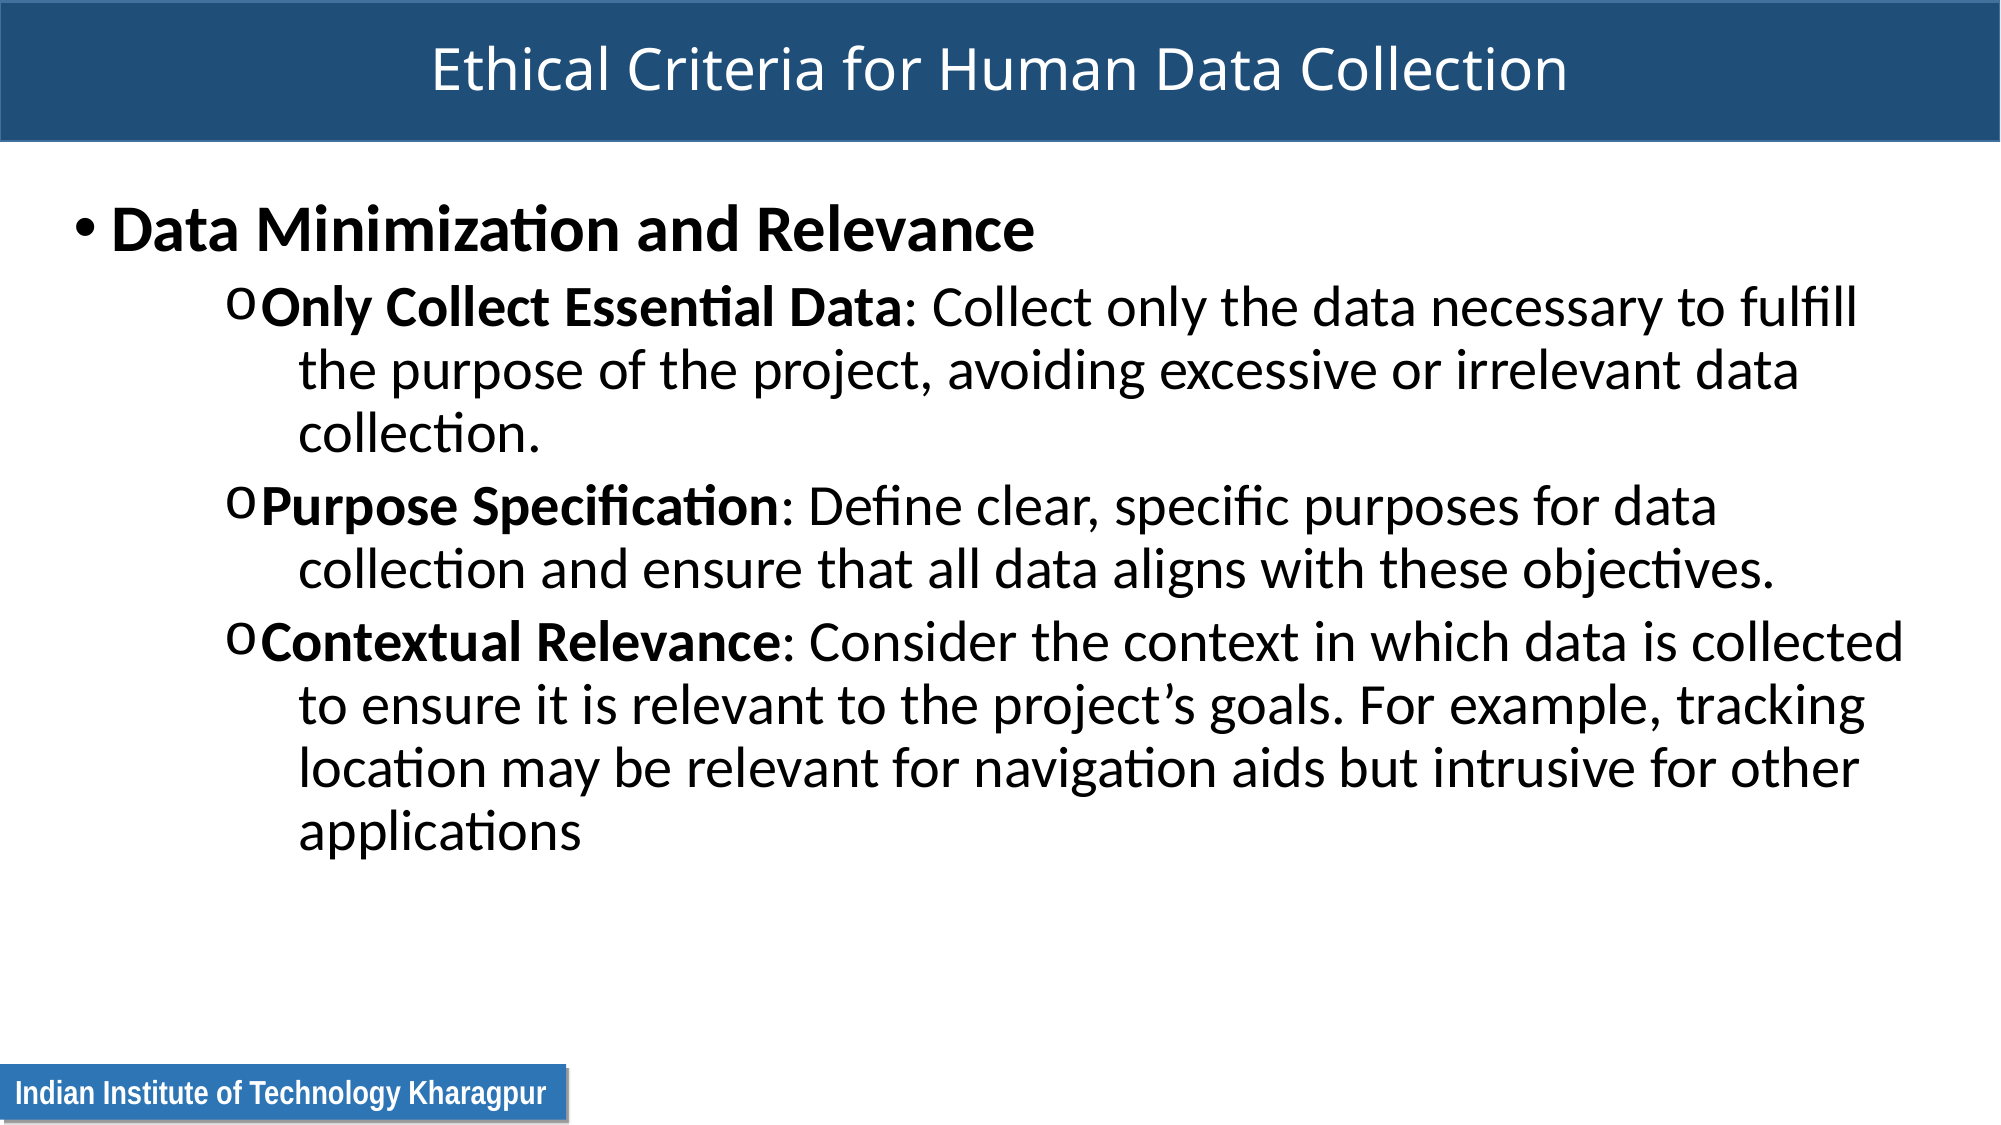

Ethical Criteria for Human Data Collection
# Data Minimization and Relevance
Only Collect Essential Data: Collect only the data necessary to fulfill the purpose of the project, avoiding excessive or irrelevant data collection.
Purpose Specification: Define clear, specific purposes for data collection and ensure that all data aligns with these objectives.
Contextual Relevance: Consider the context in which data is collected to ensure it is relevant to the project’s goals. For example, tracking location may be relevant for navigation aids but intrusive for other applications